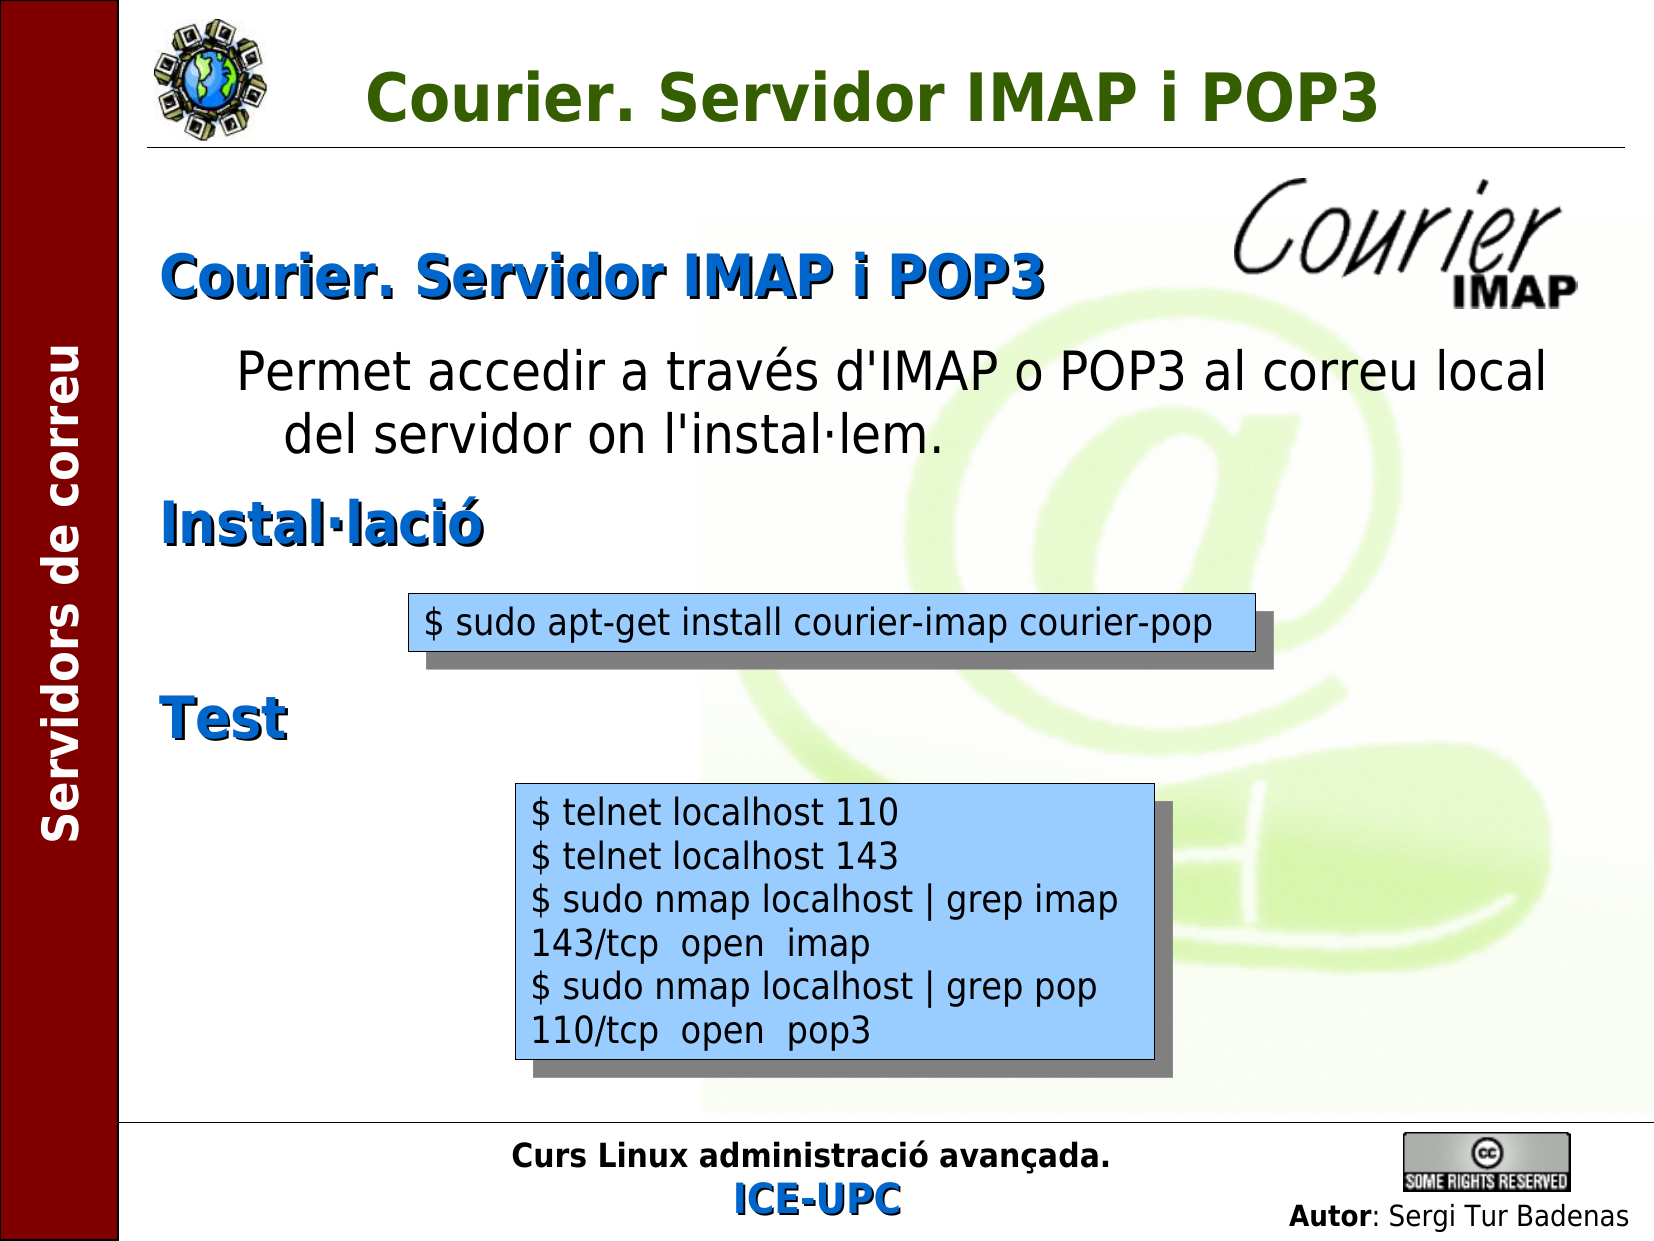

# Courier. Servidor IMAP i POP3
Courier. Servidor IMAP i POP3
Permet accedir a través d'IMAP o POP3 al correu local del servidor on l'instal·lem.
Instal·lació
Test
$ sudo apt-get install courier-imap courier-pop
$ telnet localhost 110
$ telnet localhost 143
$ sudo nmap localhost | grep imap
143/tcp open imap
$ sudo nmap localhost | grep pop
110/tcp open pop3